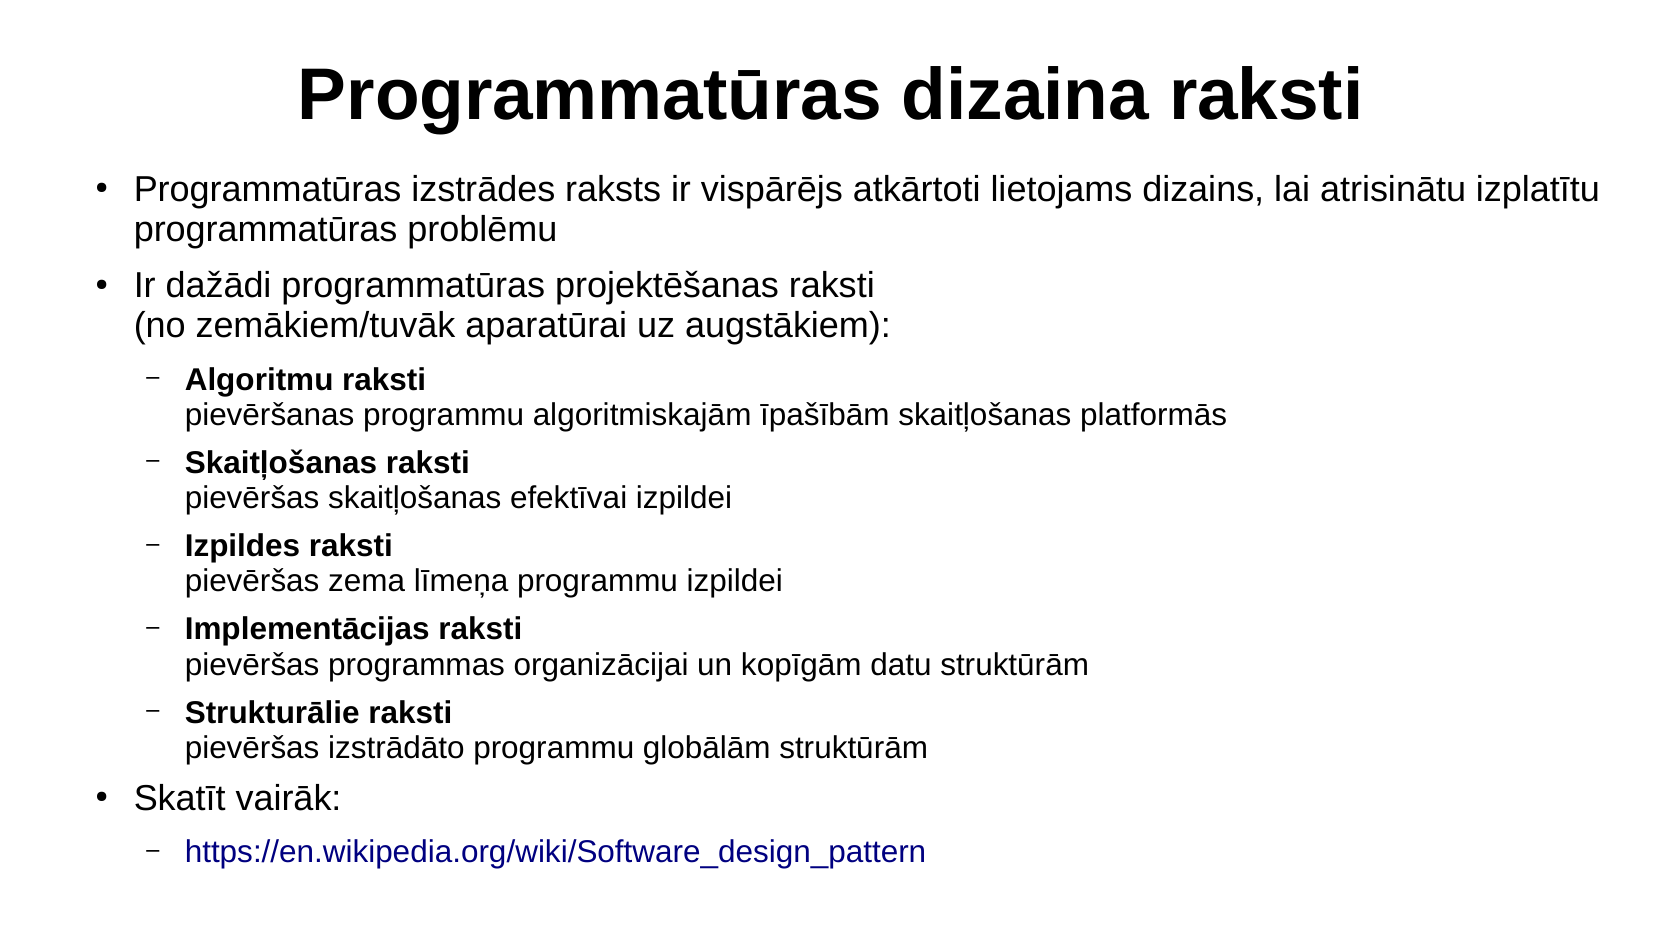

# Programmatūras dizaina raksti
Programmatūras izstrādes raksts ir vispārējs atkārtoti lietojams dizains, lai atrisinātu izplatītu programmatūras problēmu
Ir dažādi programmatūras projektēšanas raksti
(no zemākiem/tuvāk aparatūrai uz augstākiem):
Algoritmu raksti
pievēršanas programmu algoritmiskajām īpašībām skaitļošanas platformās
Skaitļošanas raksti
pievēršas skaitļošanas efektīvai izpildei
Izpildes raksti
pievēršas zema līmeņa programmu izpildei
Implementācijas raksti
pievēršas programmas organizācijai un kopīgām datu struktūrām
Strukturālie raksti
pievēršas izstrādāto programmu globālām struktūrām
Skatīt vairāk:
https://en.wikipedia.org/wiki/Software_design_pattern